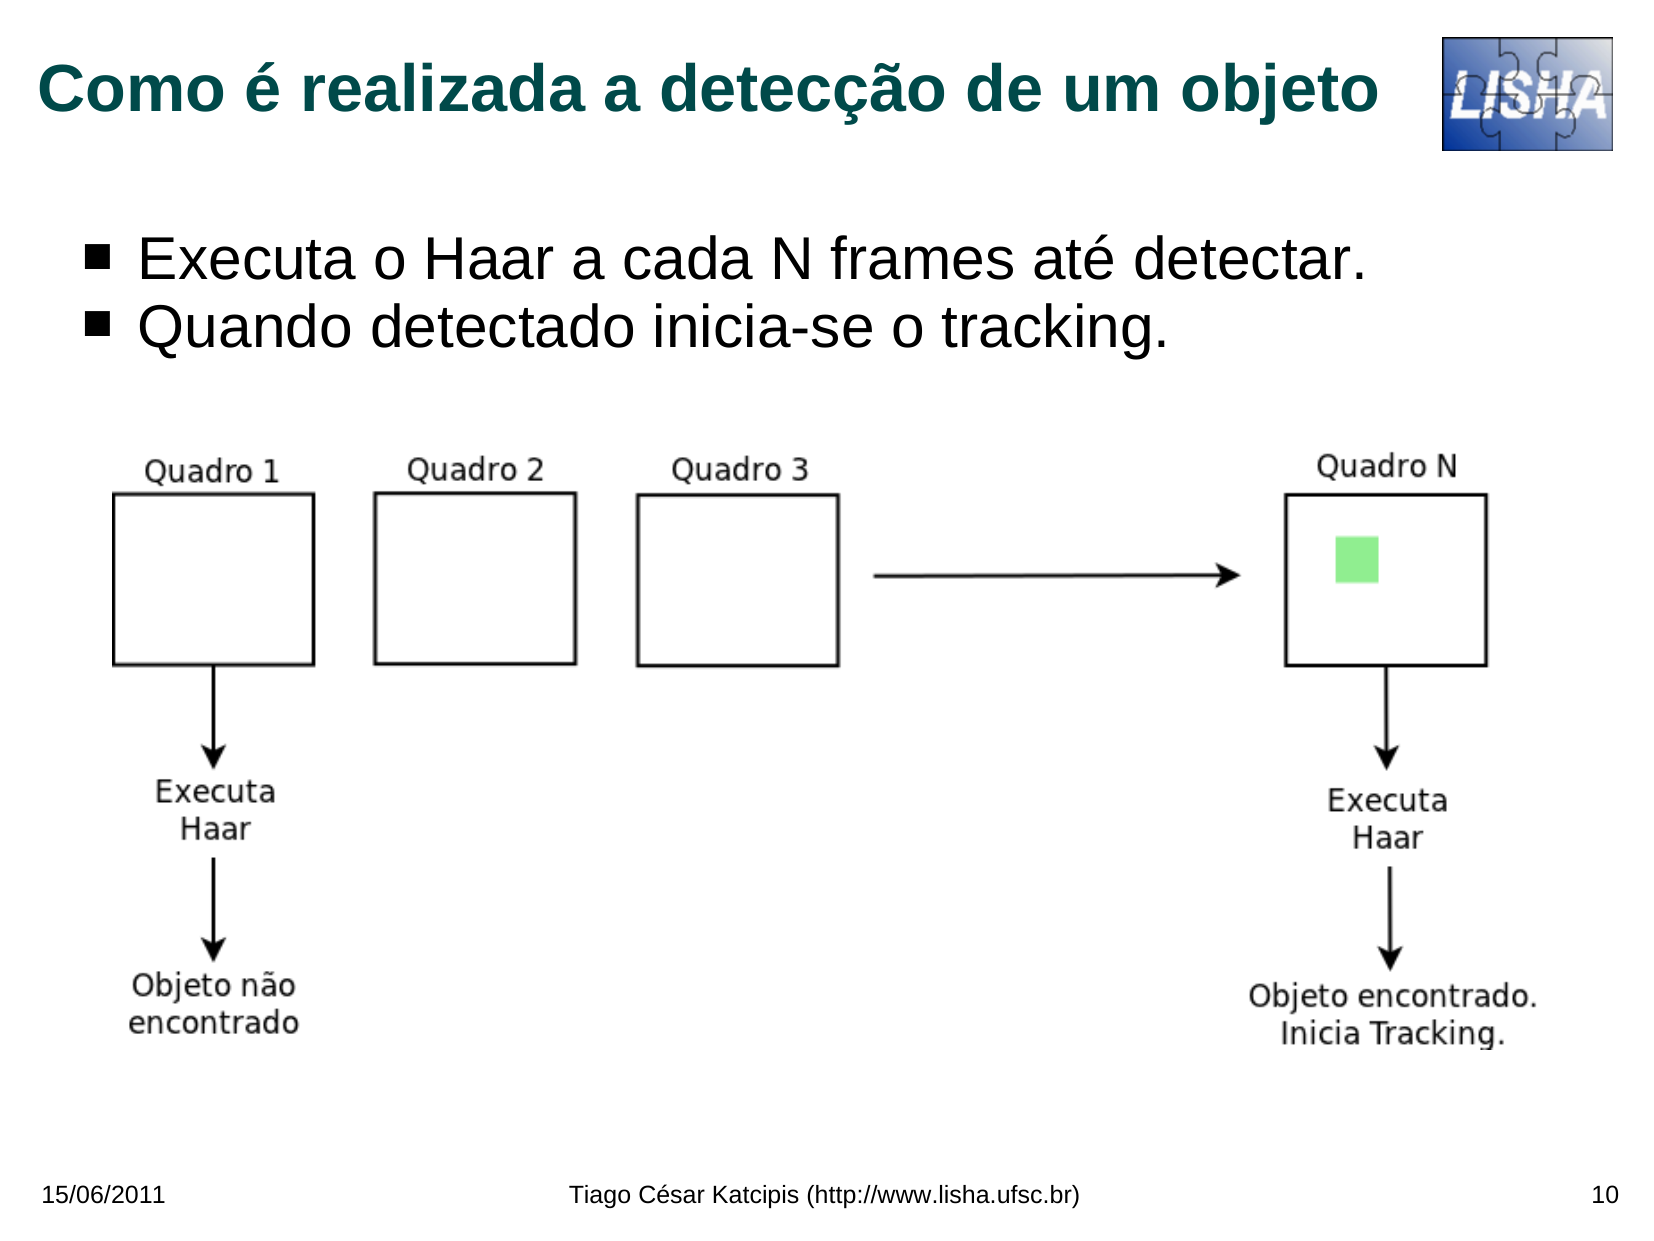

# Como é realizada a detecção de um objeto
Executa o Haar a cada N frames até detectar.
Quando detectado inicia-se o tracking.